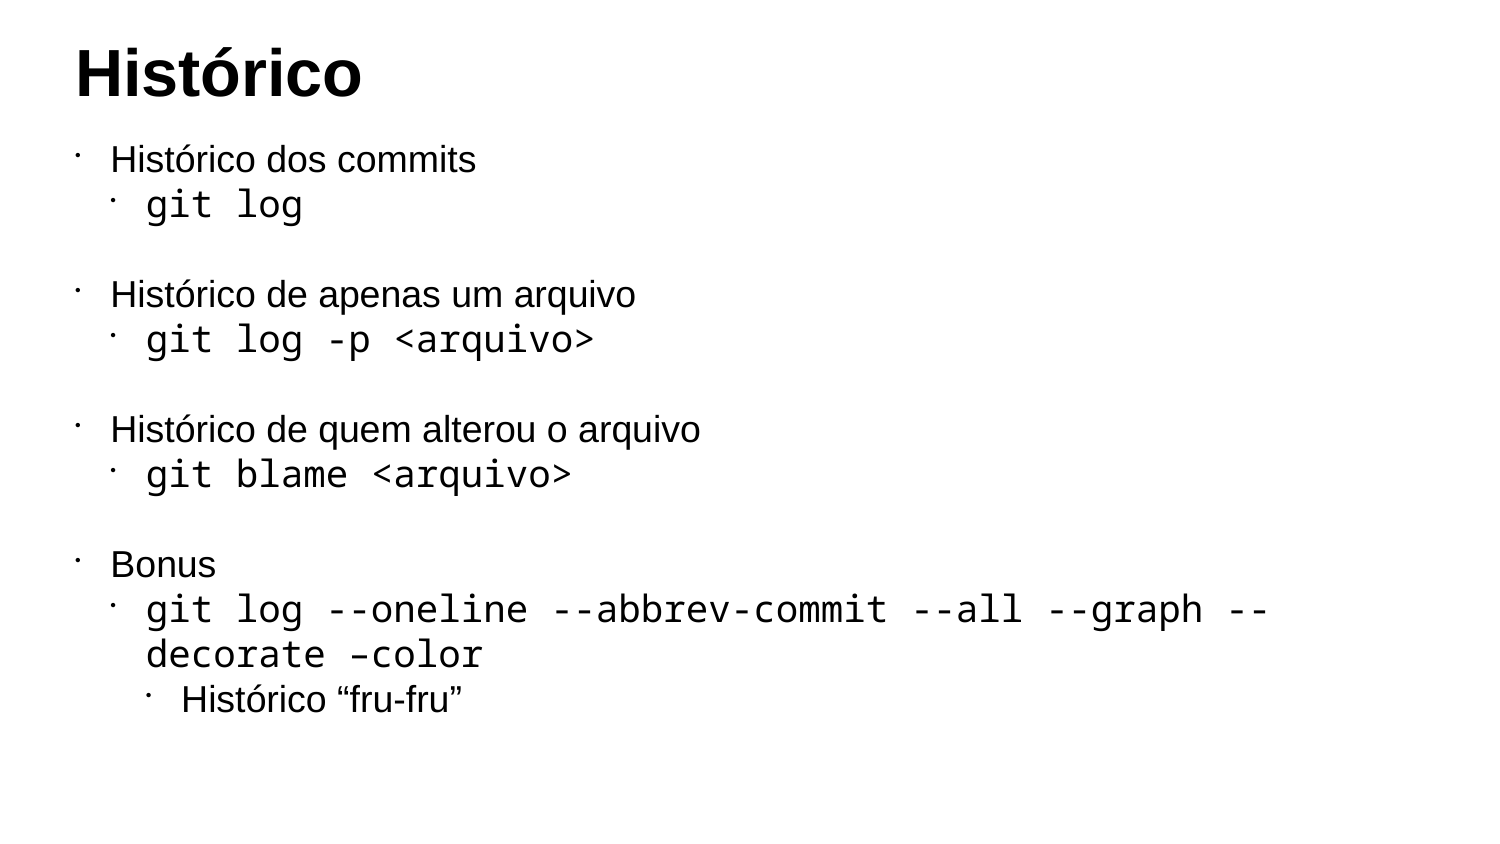

Histórico
Histórico dos commits
git log
Histórico de apenas um arquivo
git log -p <arquivo>
Histórico de quem alterou o arquivo
git blame <arquivo>
Bonus
git log --oneline --abbrev-commit --all --graph --decorate –color
Histórico “fru-fru”